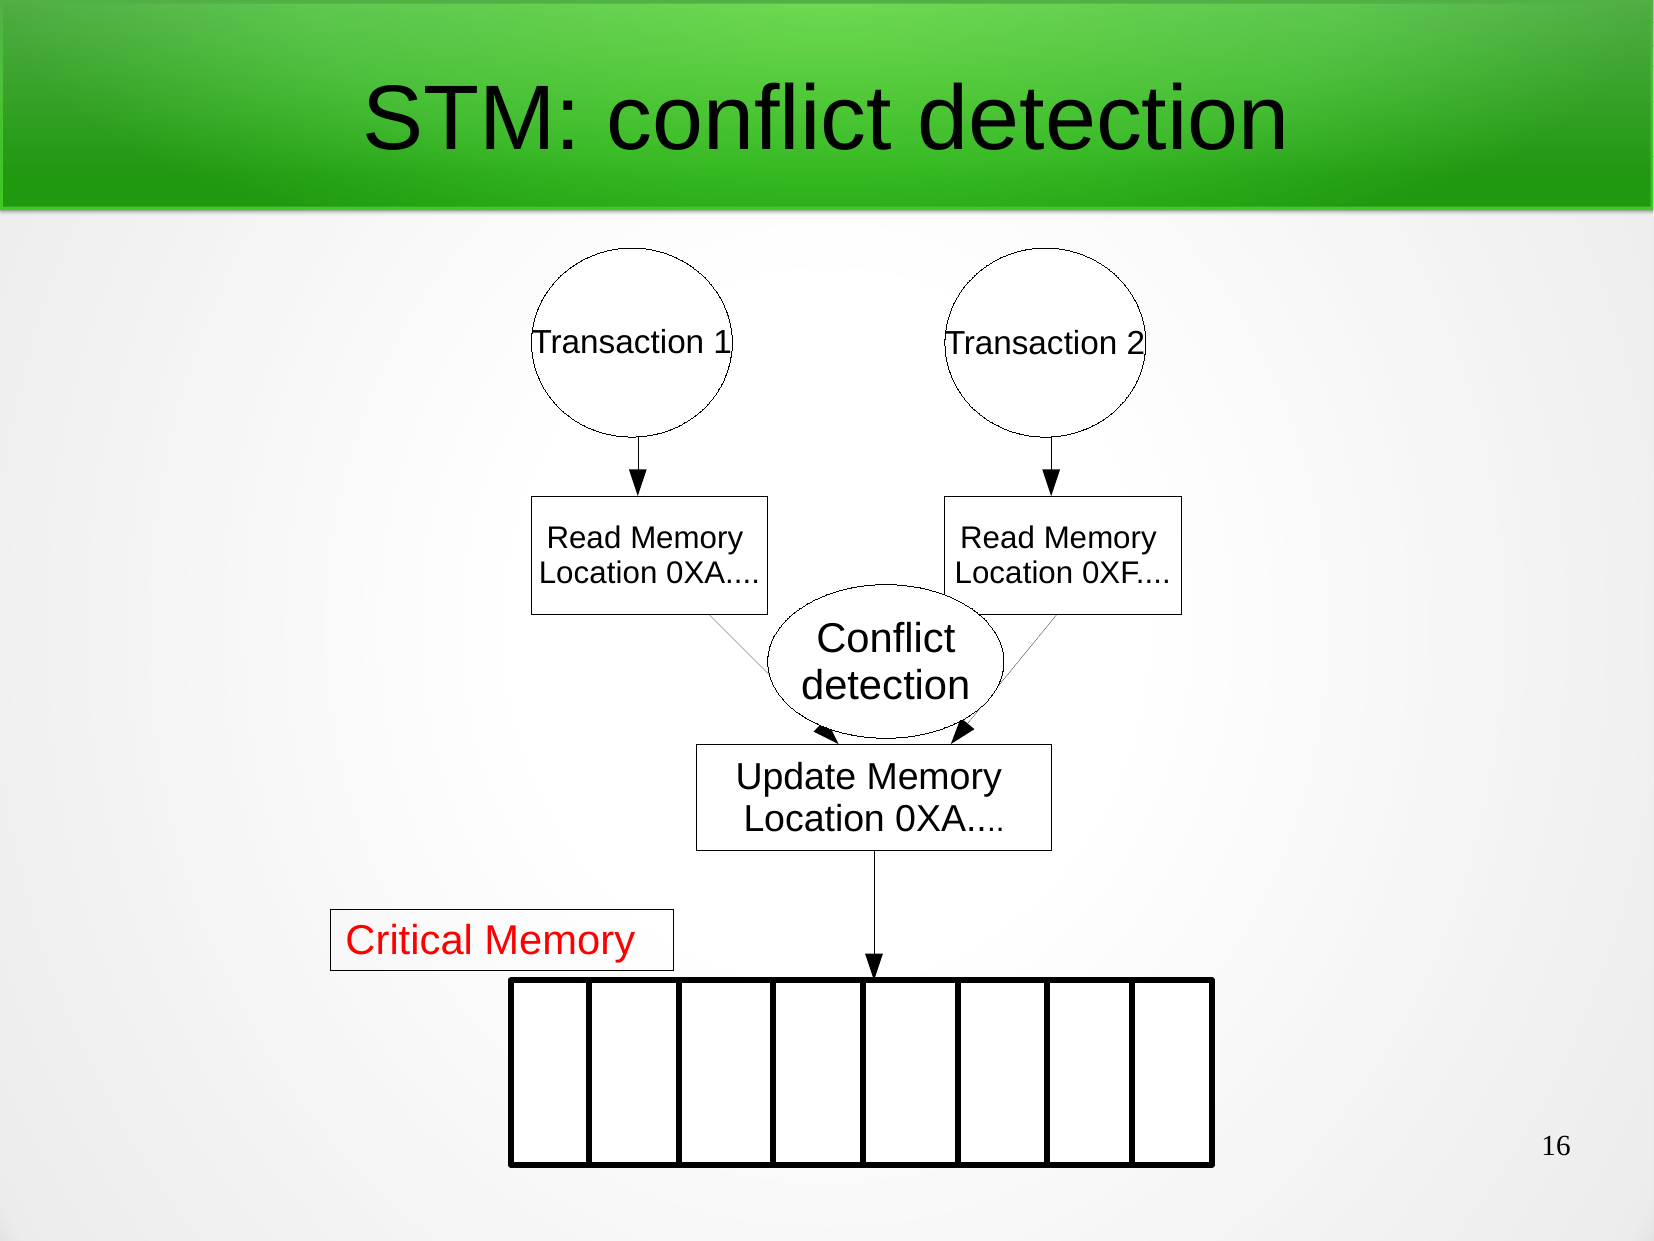

# STM: conflict detection
Transaction 1
Transaction 2
Read Memory
Location 0XA....
Read Memory
Location 0XF....
 Conflict
detection
Update Memory
Location 0XA....
Critical Memory
16
Critical memory
Critical memory
Critical memory
Critical memory